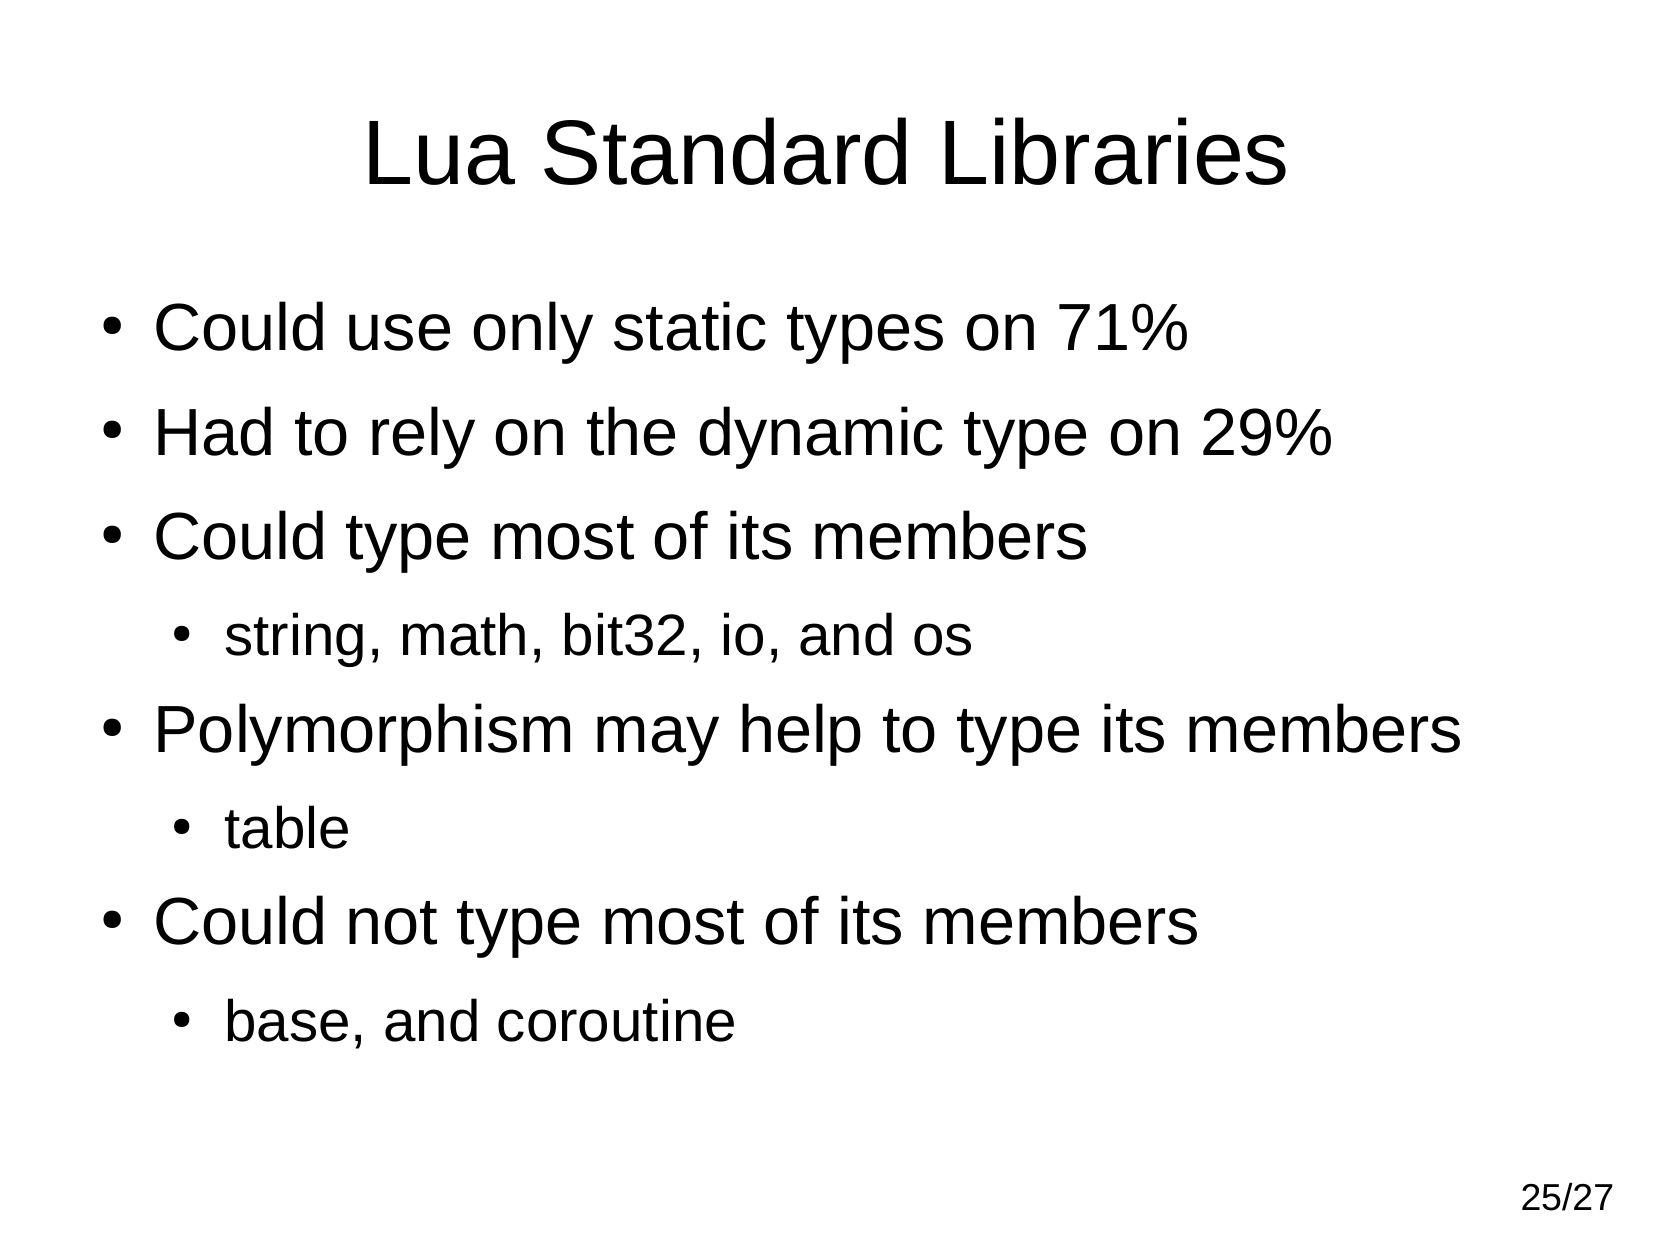

# Lua Standard Libraries
Could use only static types on 71%
Had to rely on the dynamic type on 29%
Could type most of its members
string, math, bit32, io, and os
Polymorphism may help to type its members
table
Could not type most of its members
base, and coroutine
 25/27